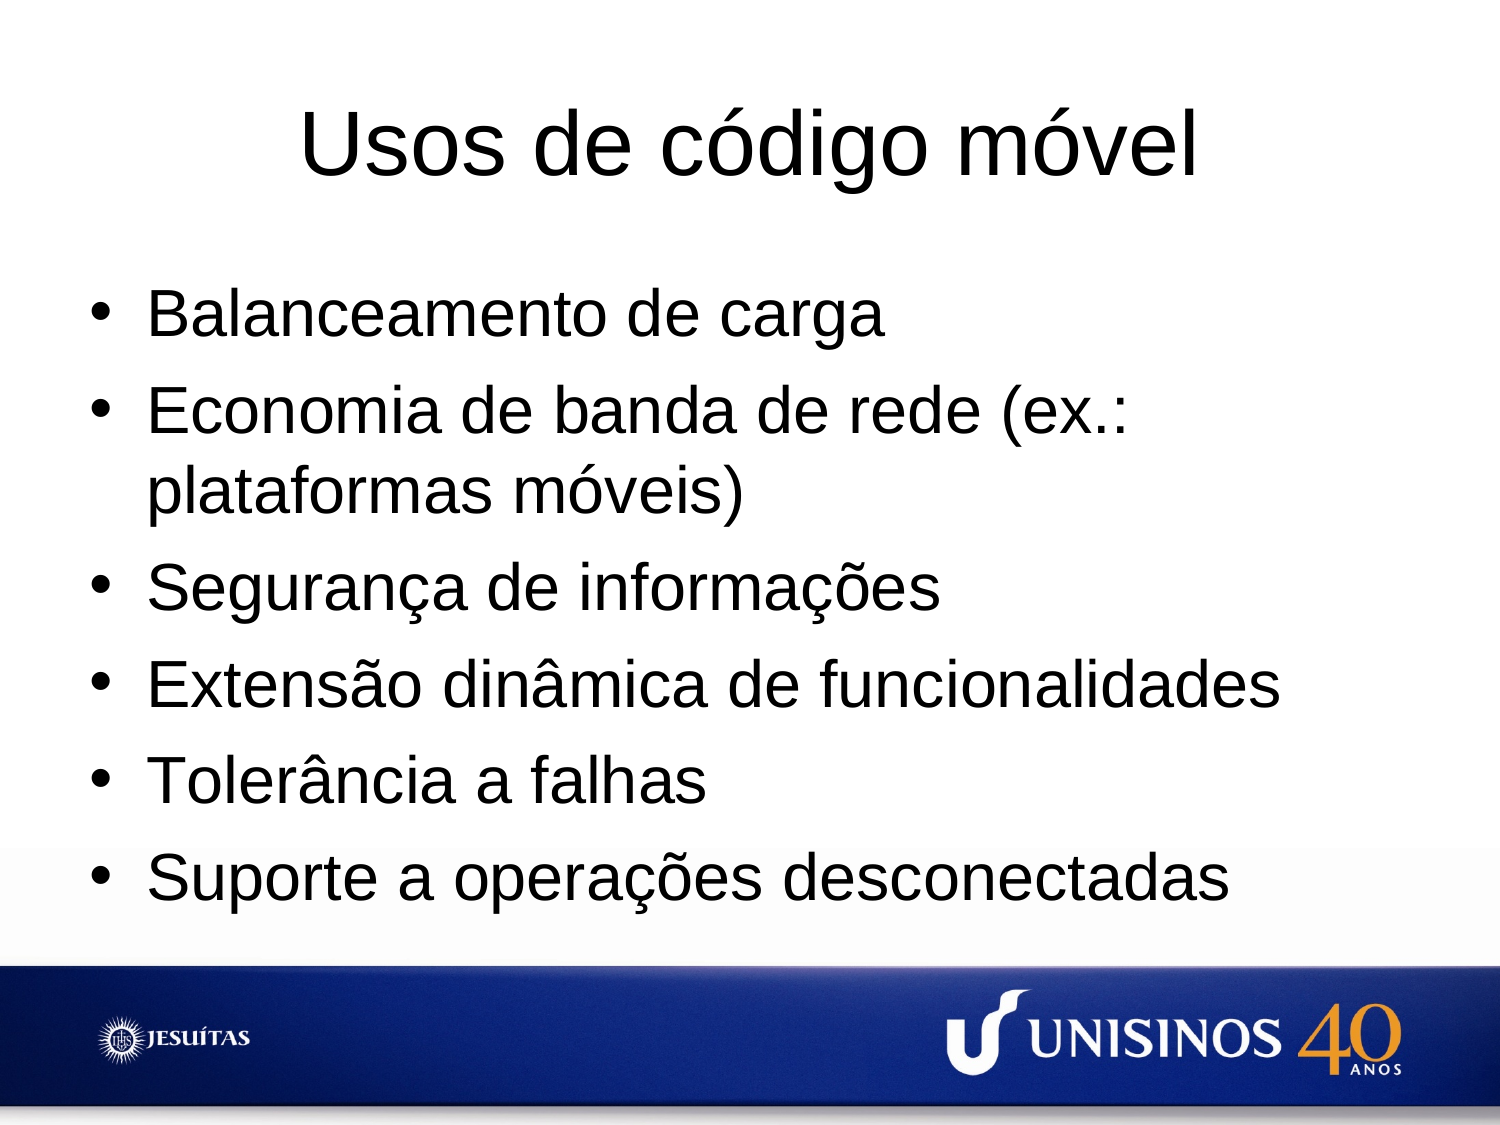

# Usos de código móvel
Balanceamento de carga
Economia de banda de rede (ex.: plataformas móveis)
Segurança de informações
Extensão dinâmica de funcionalidades
Tolerância a falhas
Suporte a operações desconectadas
7